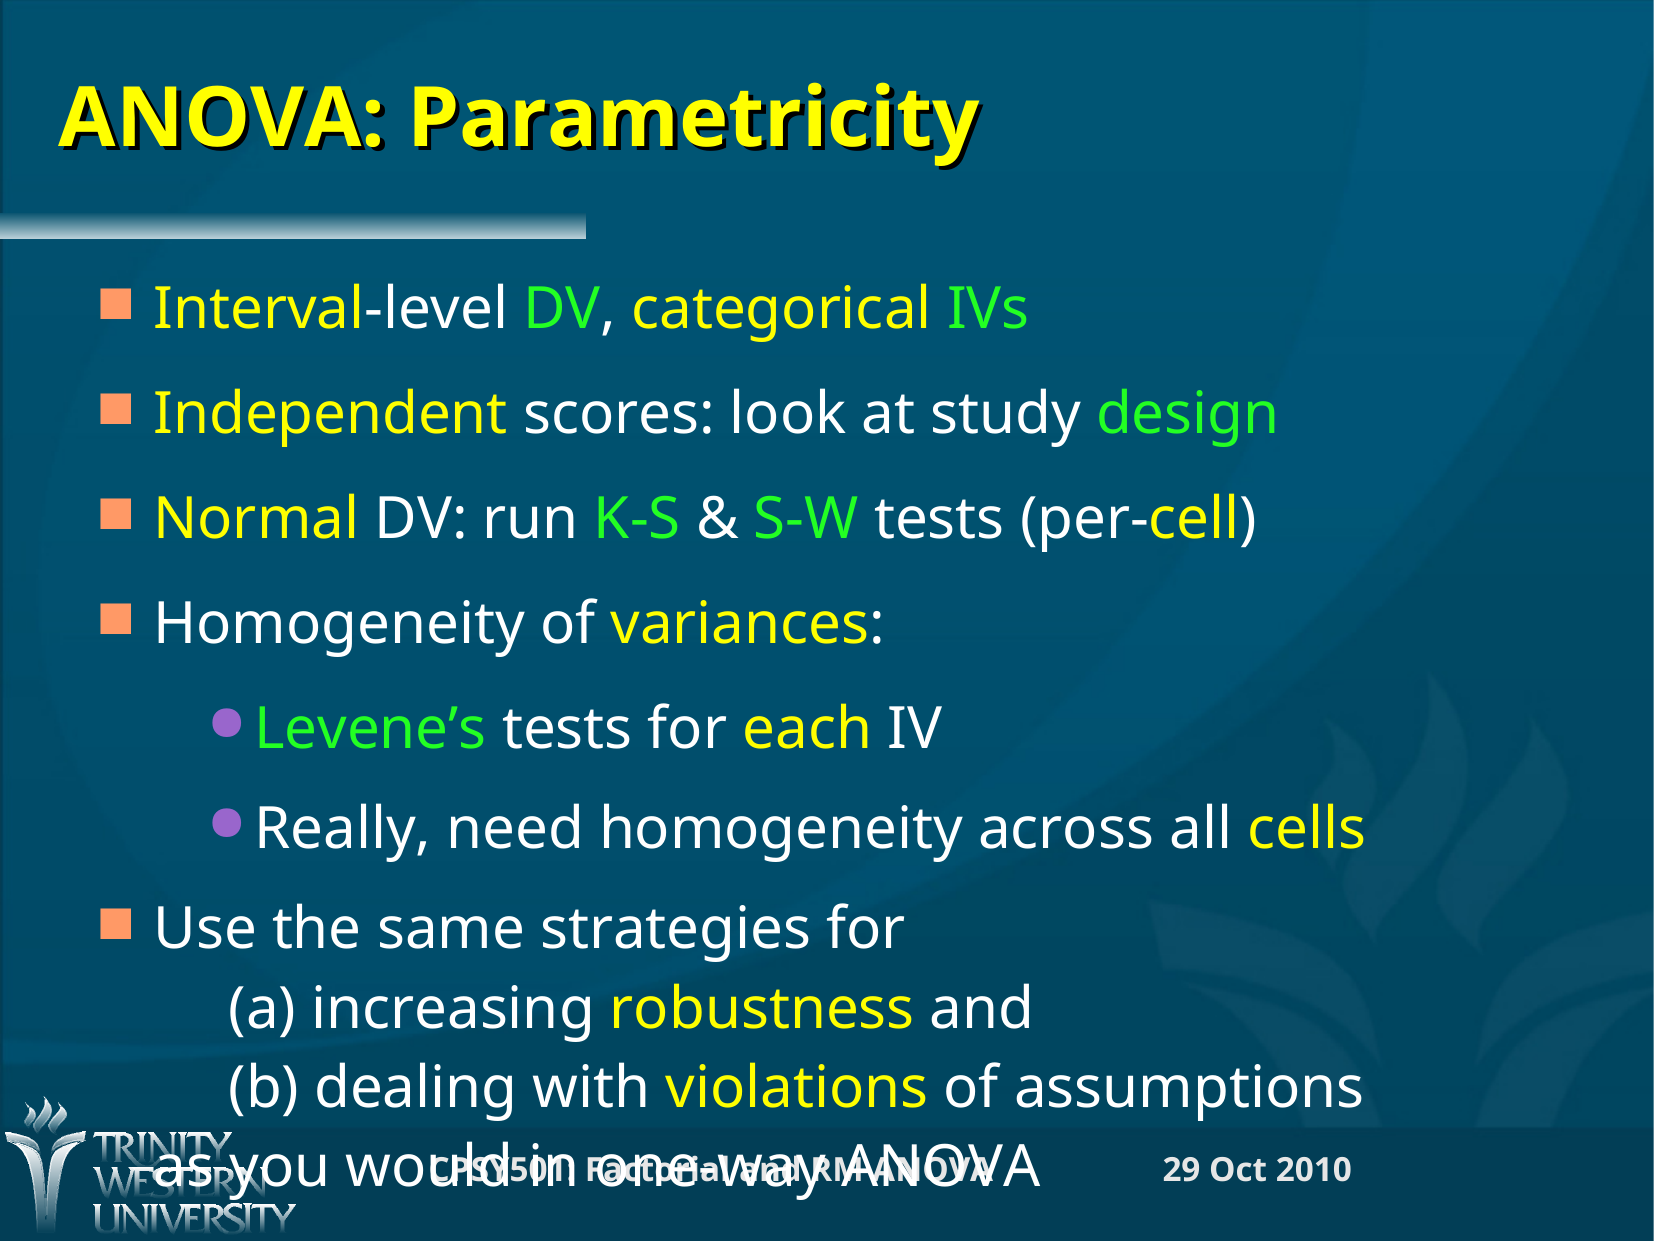

# ANOVA: Parametricity
Interval-level DV, categorical IVs
Independent scores: look at study design
Normal DV: run K-S & S-W tests (per-cell)
Homogeneity of variances:
Levene’s tests for each IV
Really, need homogeneity across all cells
Use the same strategies for
	(a) increasing robustness and
	(b) dealing with violations of assumptions
as you would in one-way ANOVA
CPSY501: Factorial and RM ANOVA
29 Oct 2010